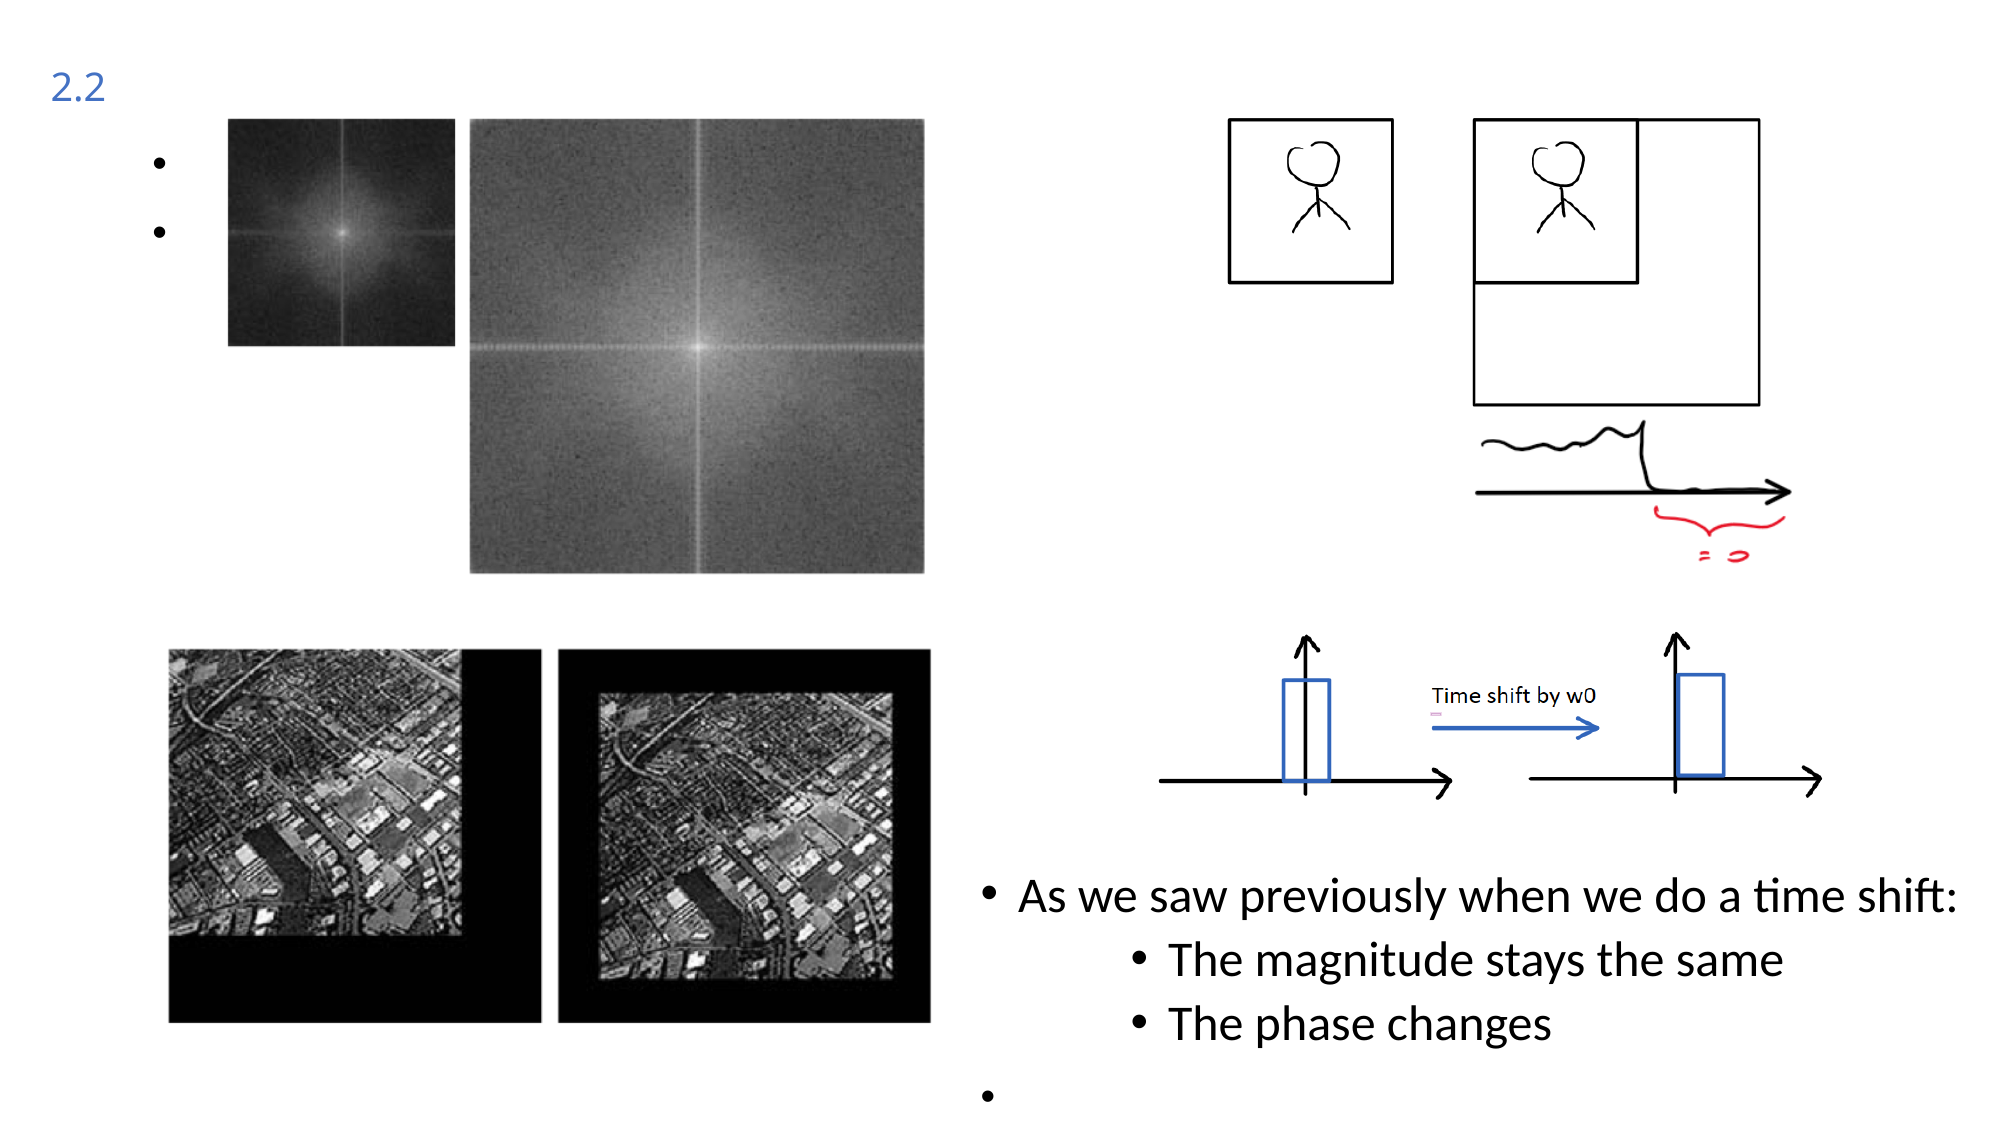

2.2
#
As we saw previously when we do a time shift:
The magnitude stays the same
The phase changes